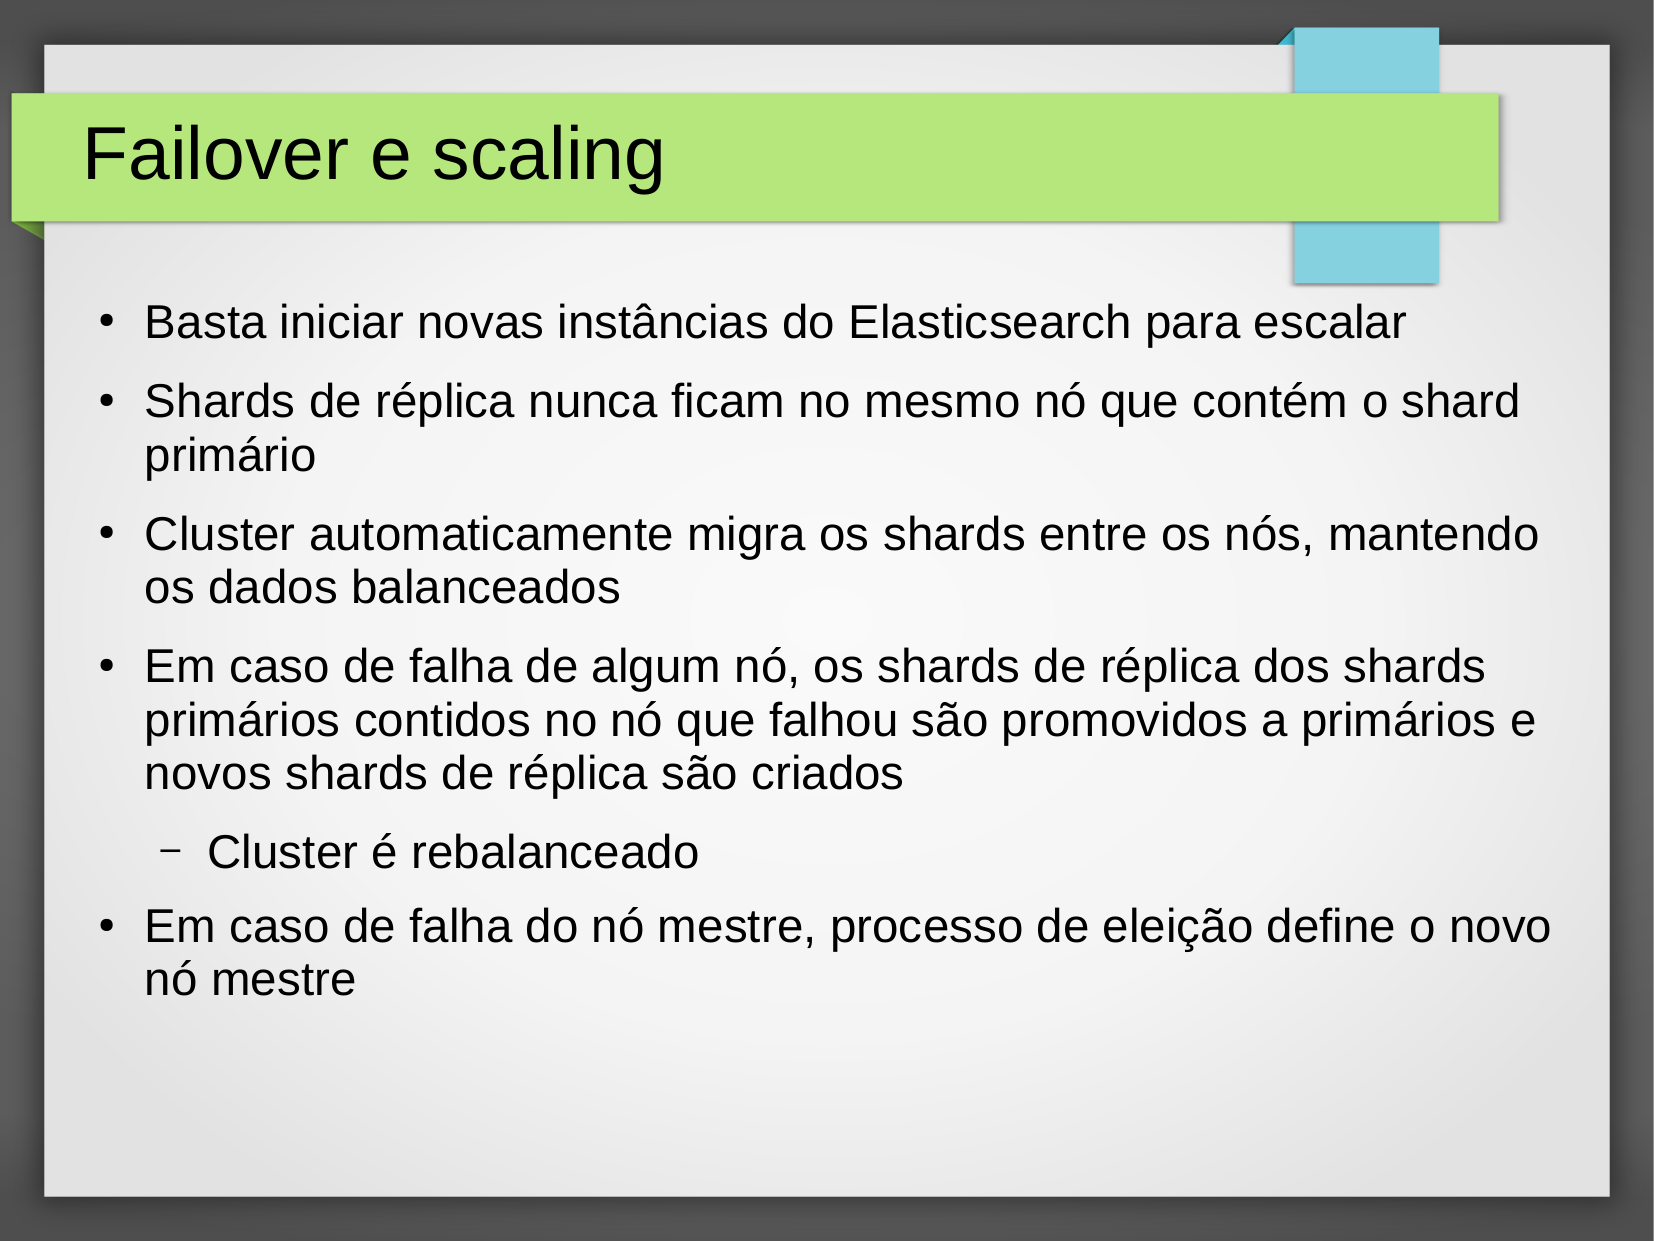

# Failover e scaling
Basta iniciar novas instâncias do Elasticsearch para escalar
Shards de réplica nunca ficam no mesmo nó que contém o shard primário
Cluster automaticamente migra os shards entre os nós, mantendo os dados balanceados
Em caso de falha de algum nó, os shards de réplica dos shards primários contidos no nó que falhou são promovidos a primários e novos shards de réplica são criados
Cluster é rebalanceado
Em caso de falha do nó mestre, processo de eleição define o novo nó mestre